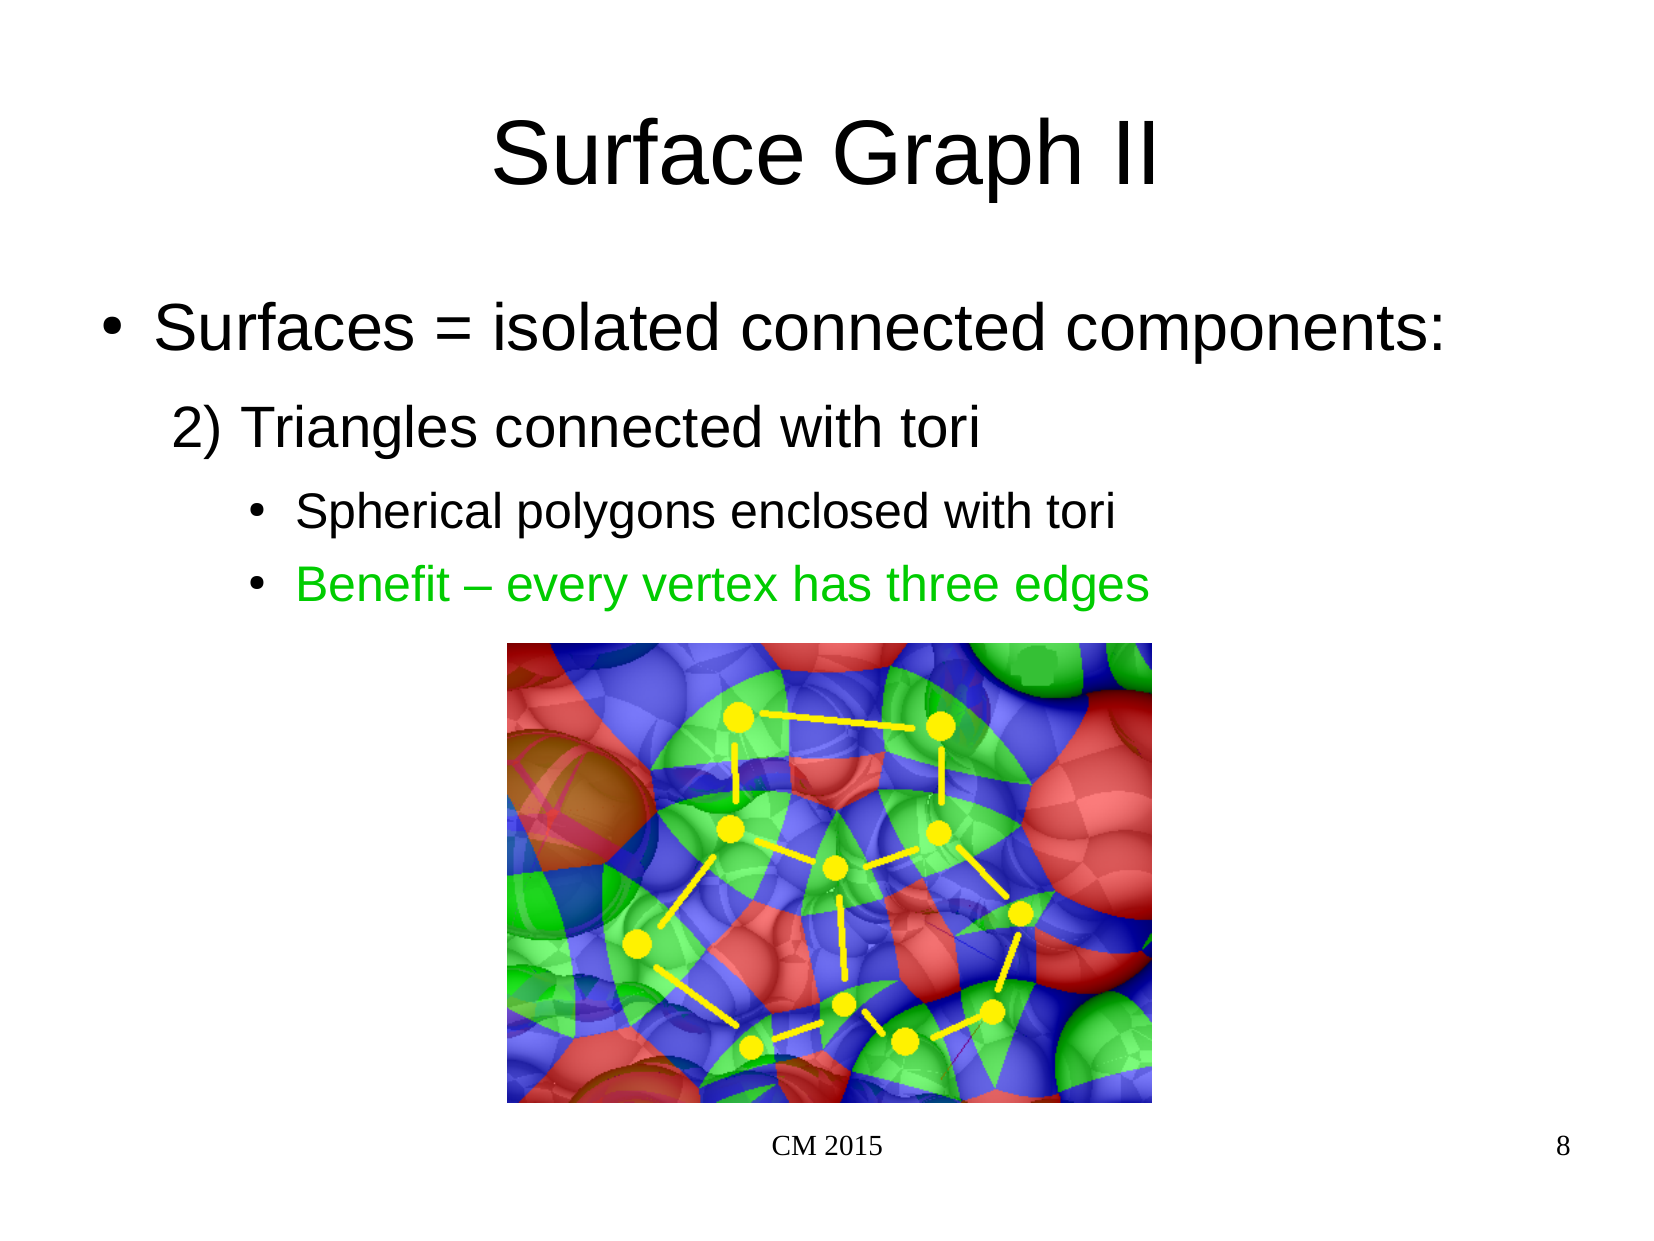

# Surface Graph II
Surfaces = isolated connected components:
 Triangles connected with tori
Spherical polygons enclosed with tori
Benefit – every vertex has three edges
CM 2015
8